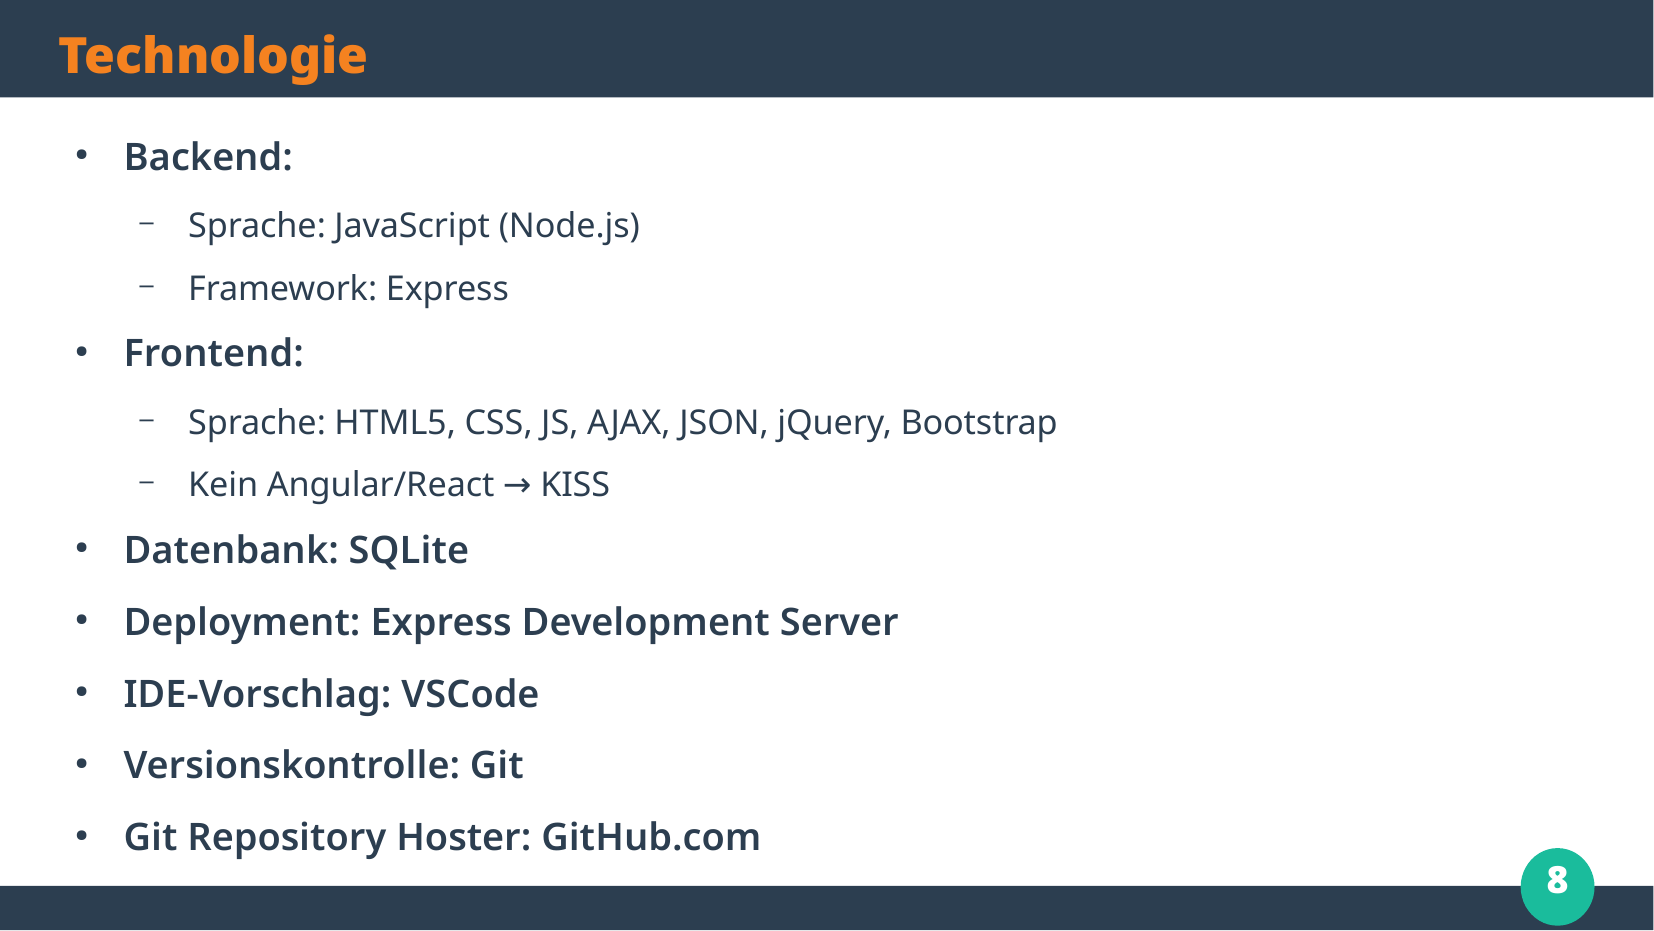

# Technologie
Backend:
Sprache: JavaScript (Node.js)
Framework: Express
Frontend:
Sprache: HTML5, CSS, JS, AJAX, JSON, jQuery, Bootstrap
Kein Angular/React → KISS
Datenbank: SQLite
Deployment: Express Development Server
IDE-Vorschlag: VSCode
Versionskontrolle: Git
Git Repository Hoster: GitHub.com
8